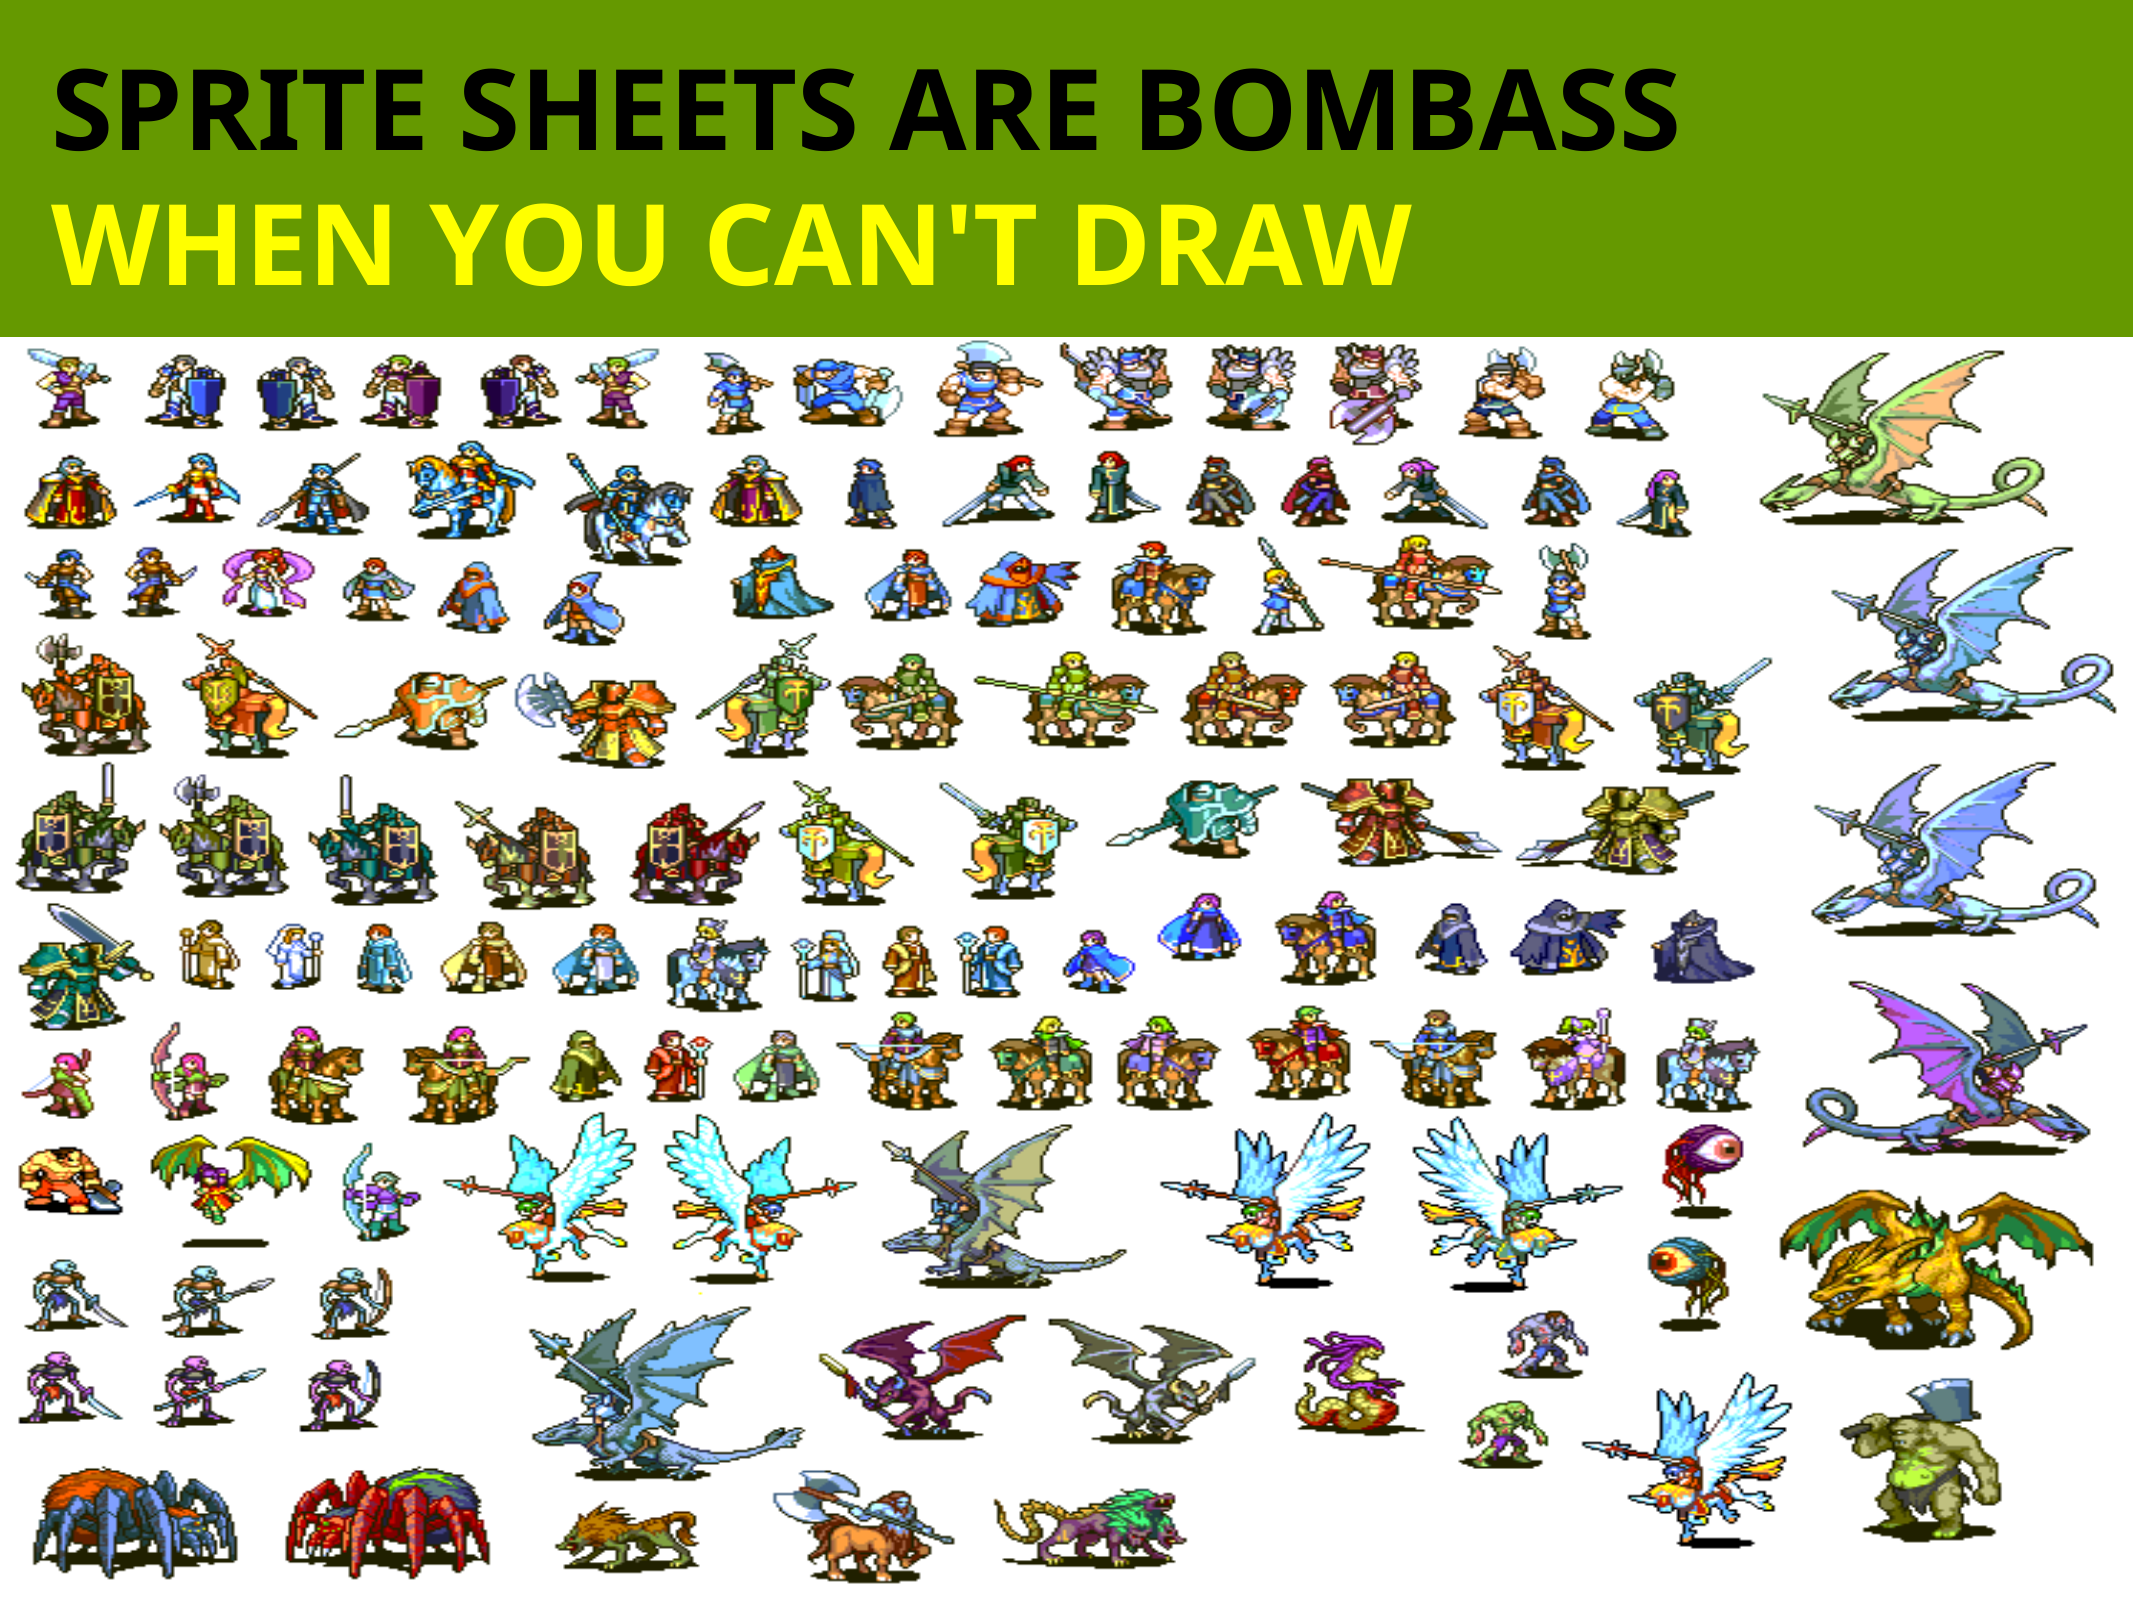

SPRITE SHEETS ARE BOMBASS
WHEN YOU CAN'T DRAW